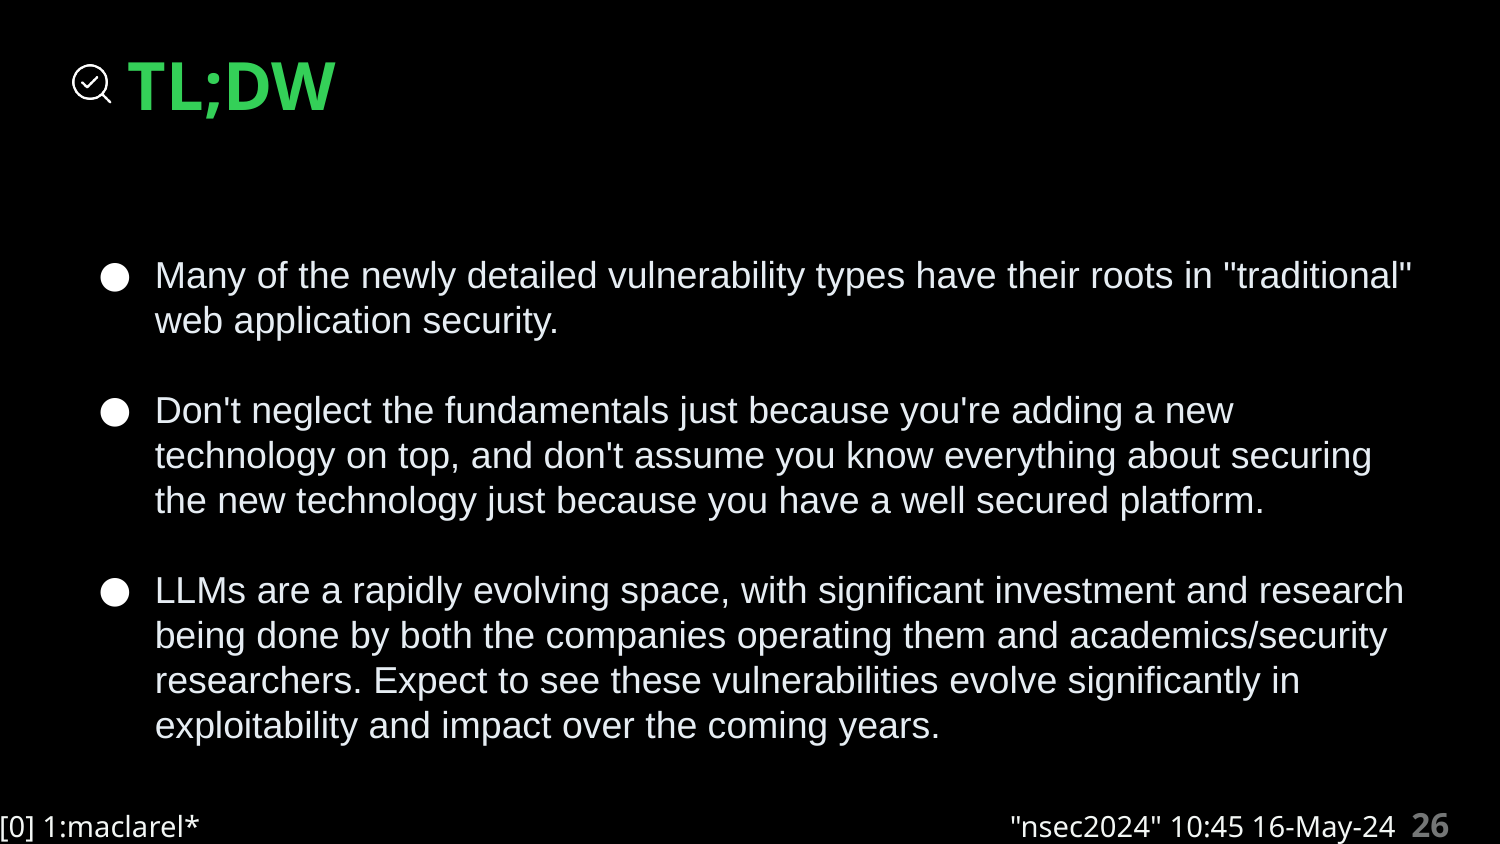

TL;DW
Many of the newly detailed vulnerability types have their roots in "traditional" web application security.
Don't neglect the fundamentals just because you're adding a new technology on top, and don't assume you know everything about securing the new technology just because you have a well secured platform.
LLMs are a rapidly evolving space, with significant investment and research being done by both the companies operating them and academics/security researchers. Expect to see these vulnerabilities evolve significantly in exploitability and impact over the coming years.
[0] 1:maclarel* "nsec2024" 10:45 16-May-24 26